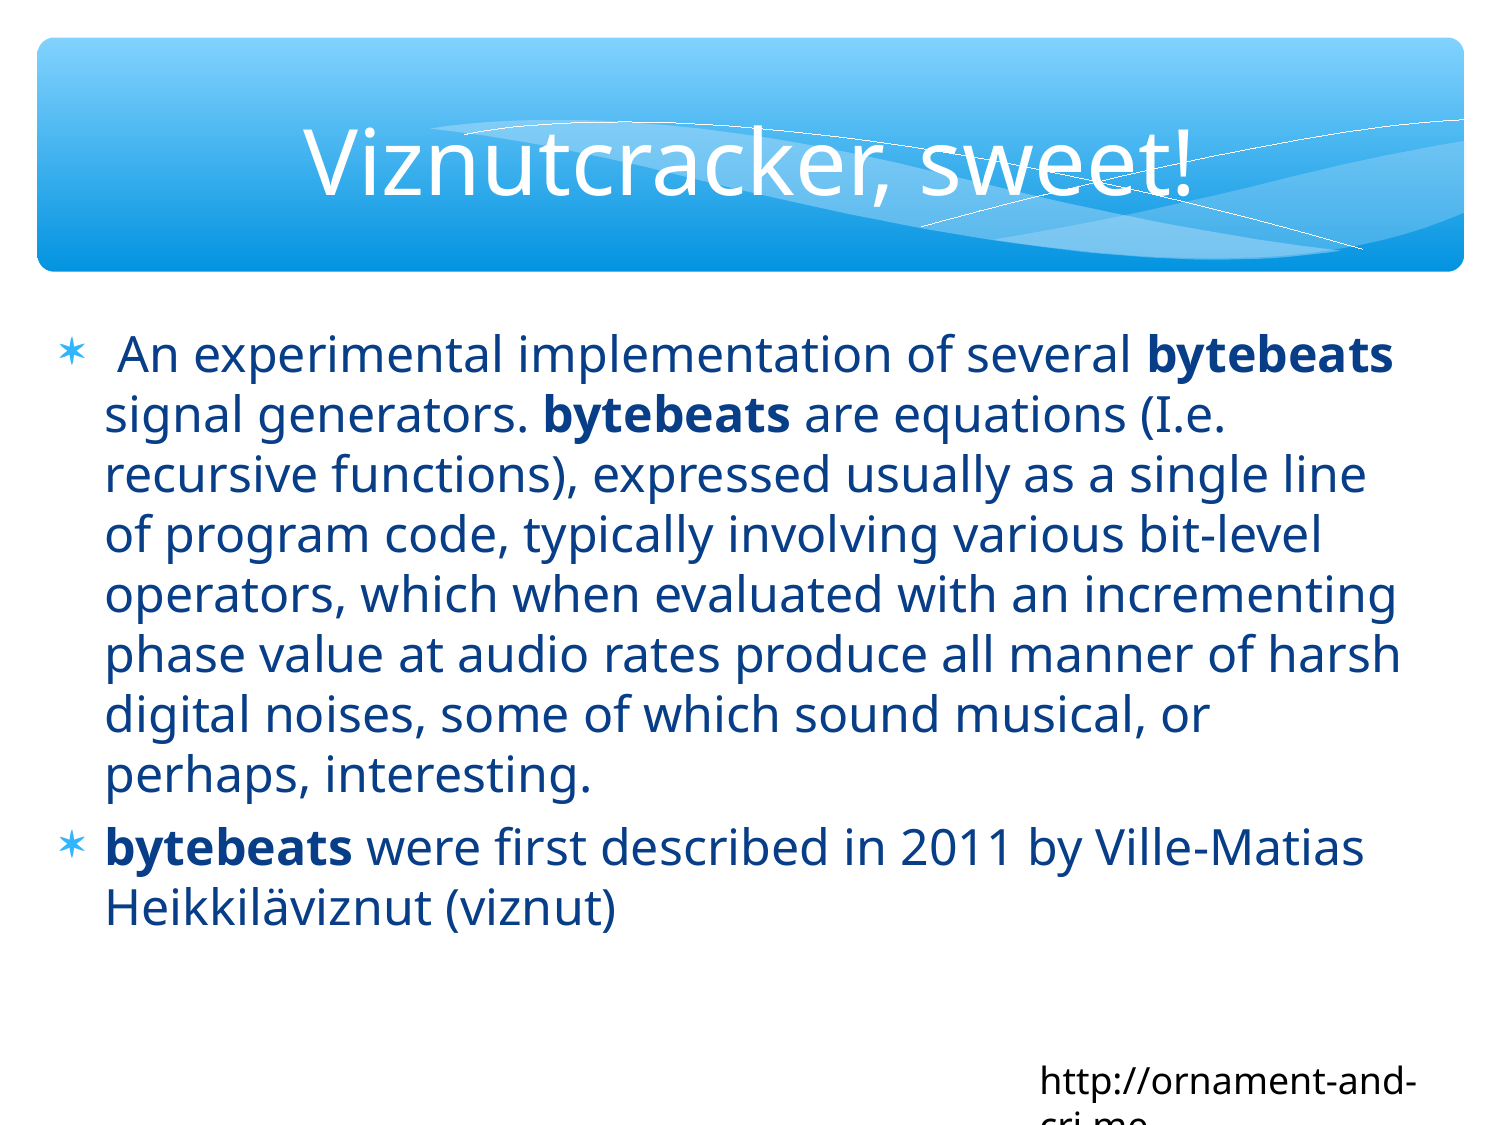

# Viznutcracker, sweet!
 An experimental implementation of several bytebeats
signal generators. bytebeats are equations (I.e. recursive functions), expressed usually as a single line of program code, typically involving various bit-level operators, which when evaluated with an incrementing phase value at audio rates produce all manner of harsh digital noises, some of which sound musical, or perhaps, interesting.
bytebeats were first described in 2011 by Ville-Matias Heikkiläviznut (viznut)
http://ornament-and-cri.me